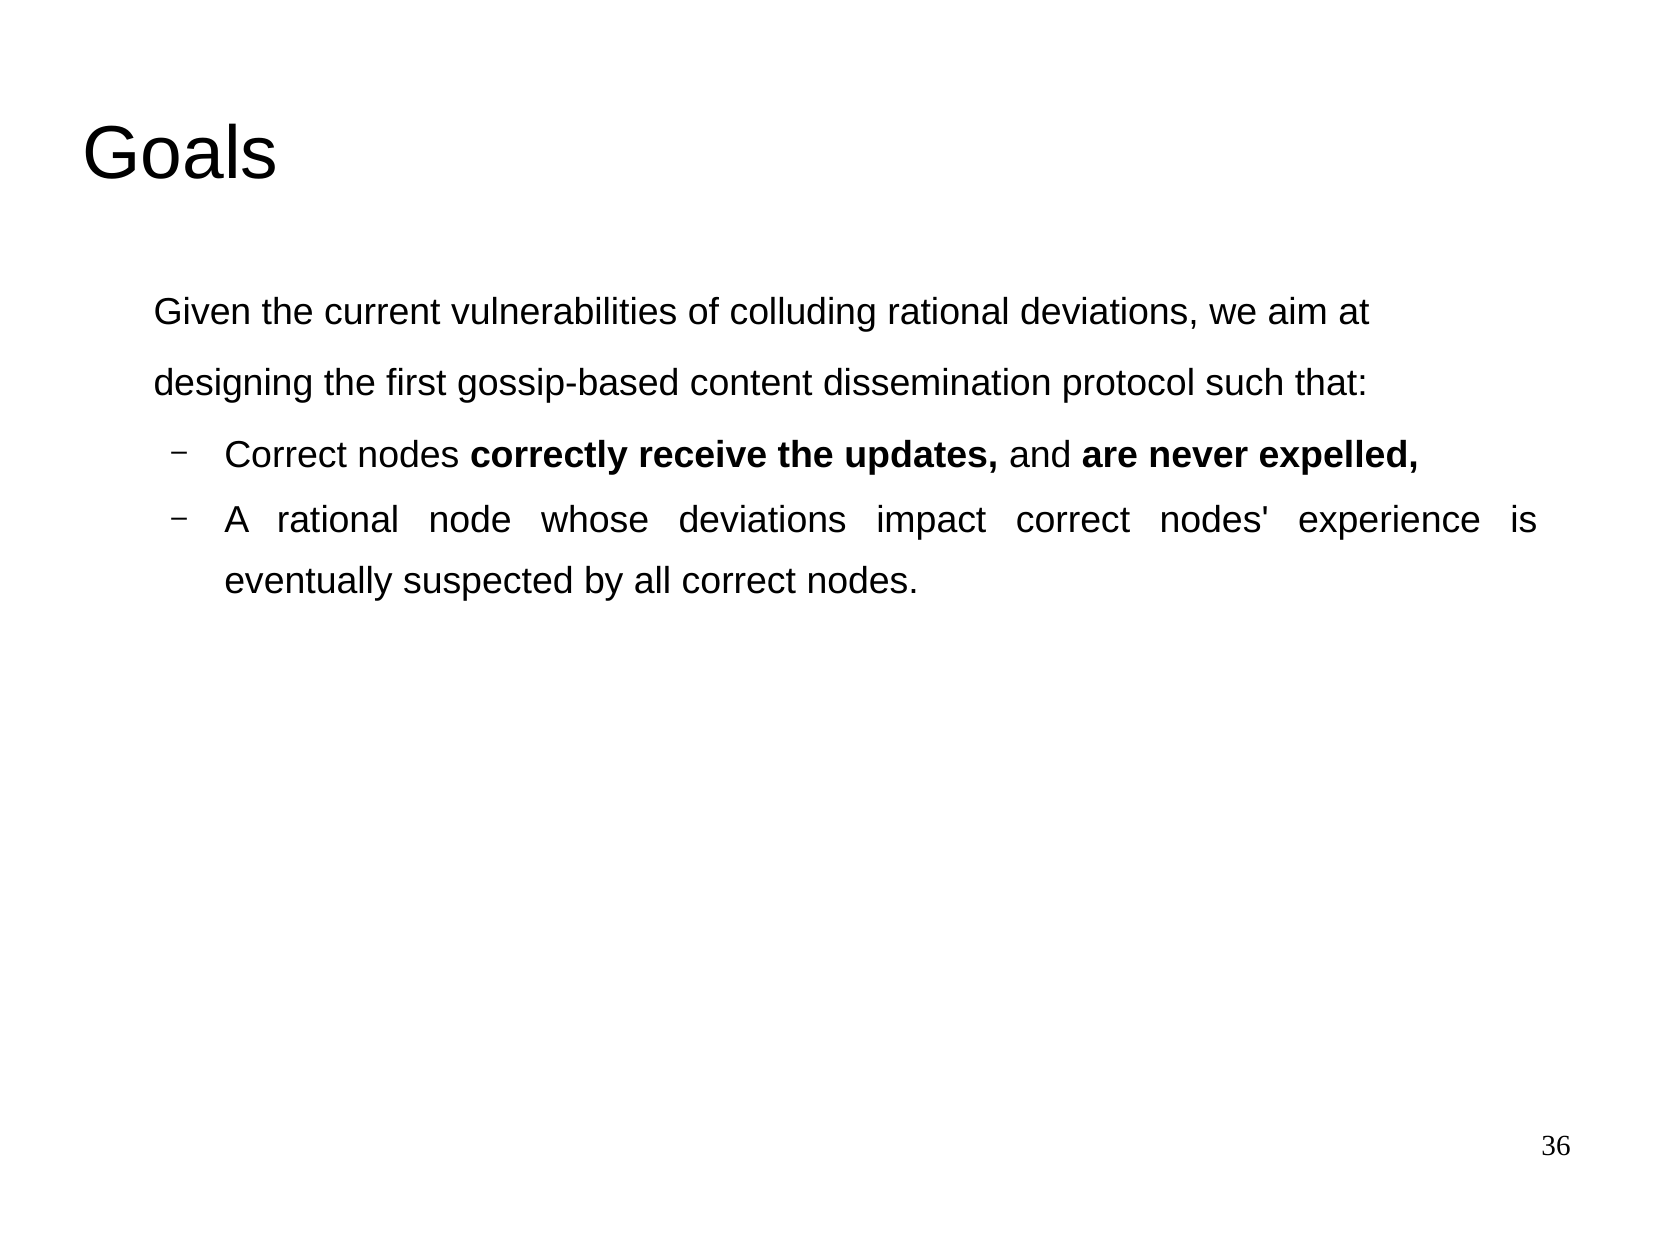

# Goals
Given the current vulnerabilities of colluding rational deviations, we aim at
designing the first gossip-based content dissemination protocol such that:
Correct nodes correctly receive the updates, and are never expelled,
A rational node whose deviations impact correct nodes' experience is eventually suspected by all correct nodes.
36